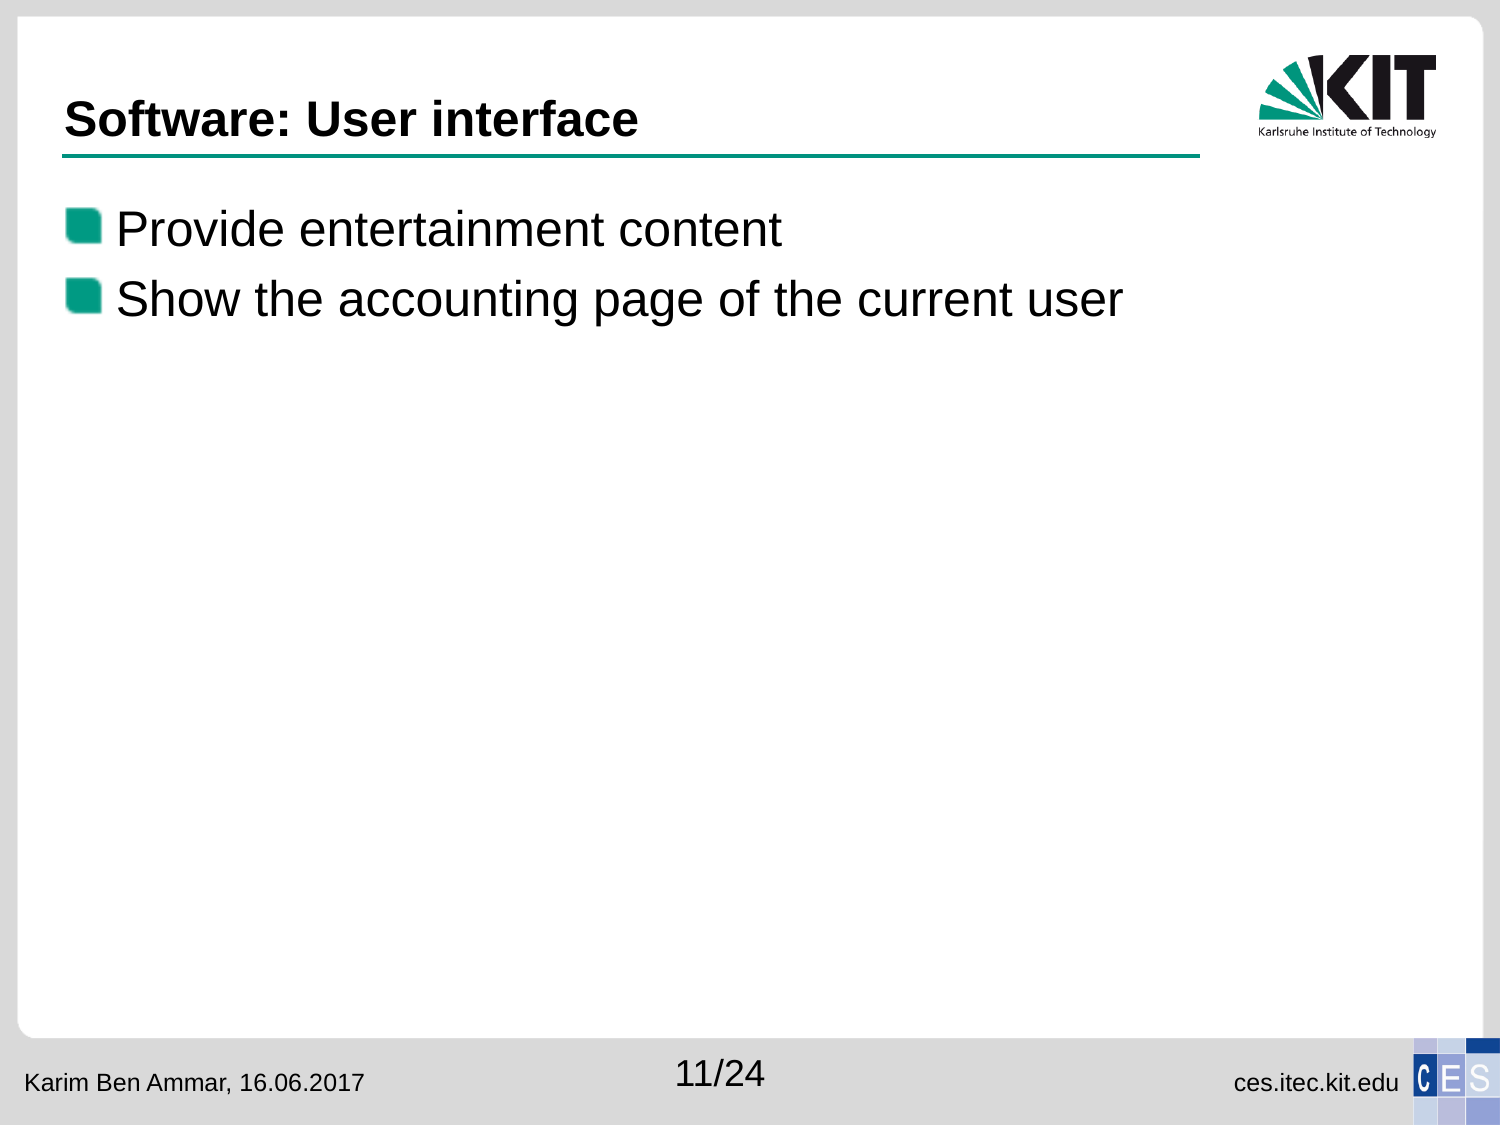

# Software: User interface
Provide entertainment content
Show the accounting page of the current user
11/24